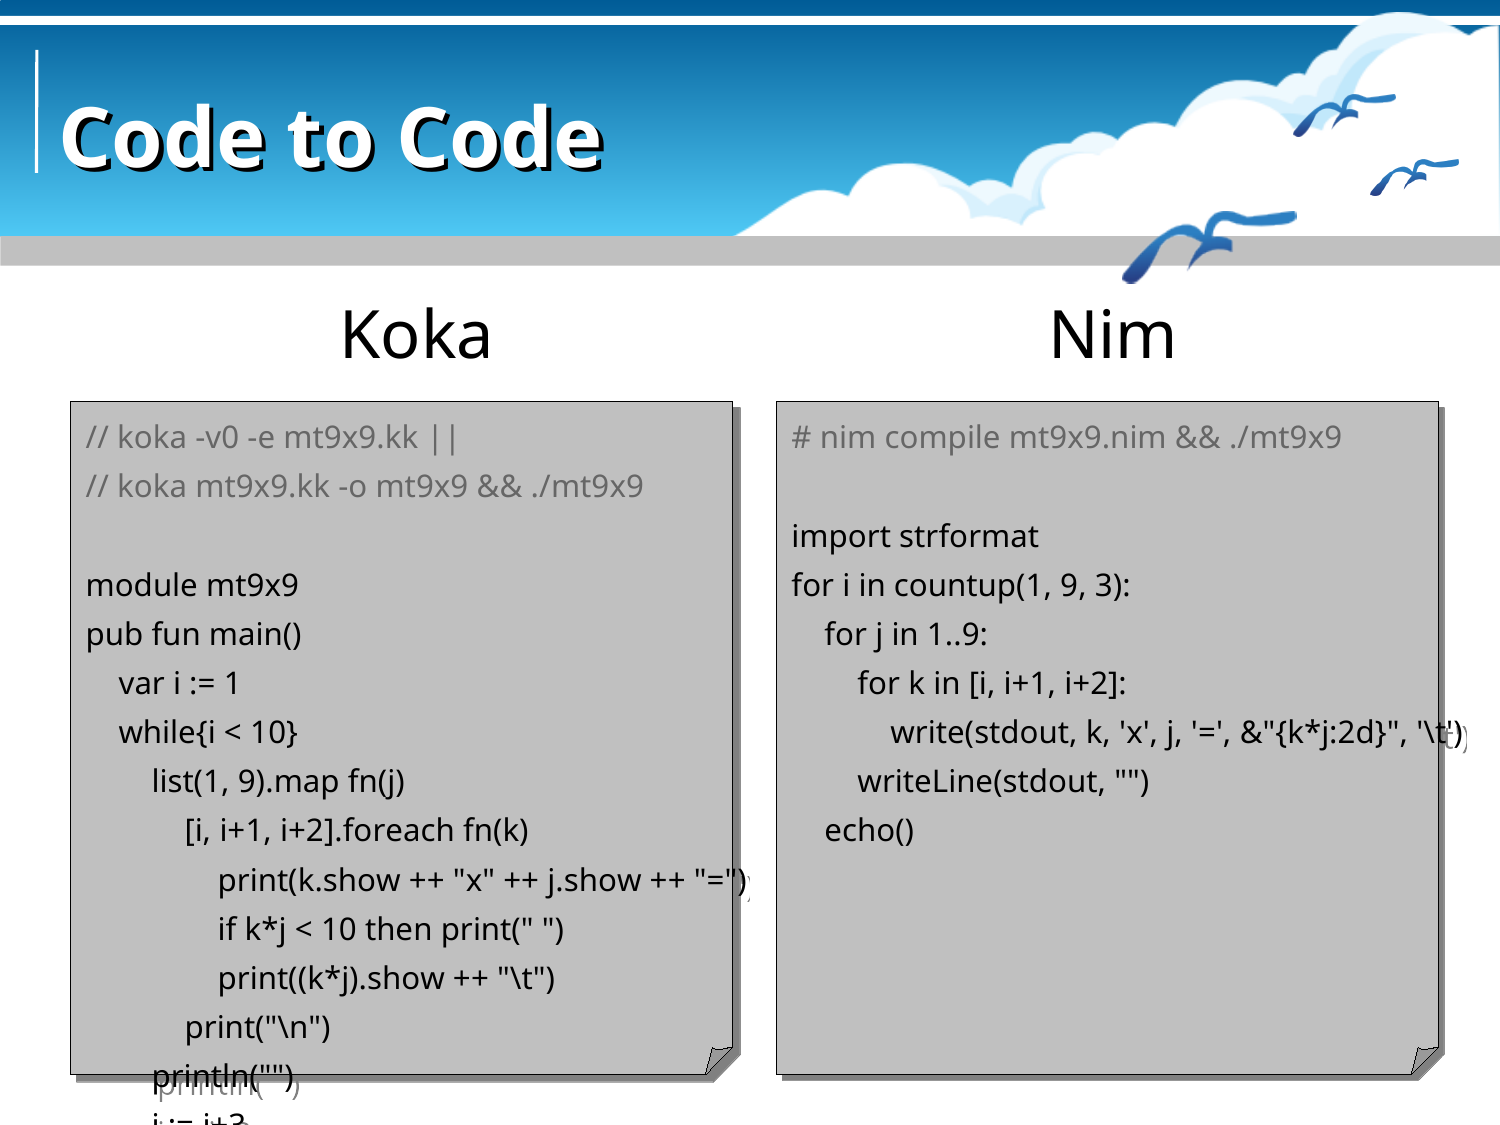

# Code to Code
Nim
Koka
// koka -v0 -e mt9x9.kk ||
// koka mt9x9.kk -o mt9x9 && ./mt9x9
module mt9x9
pub fun main()
 var i := 1
 while{i < 10}
 list(1, 9).map fn(j)
 [i, i+1, i+2].foreach fn(k)
 print(k.show ++ "x" ++ j.show ++ "=")
 if k*j < 10 then print(" ")
 print((k*j).show ++ "\t")
 print("\n")
 println("")
 i := i+3
# nim compile mt9x9.nim && ./mt9x9
import strformat
for i in countup(1, 9, 3):
 for j in 1..9:
 for k in [i, i+1, i+2]:
 write(stdout, k, 'x', j, '=', &"{k*j:2d}", '\t')
 writeLine(stdout, "")
 echo()